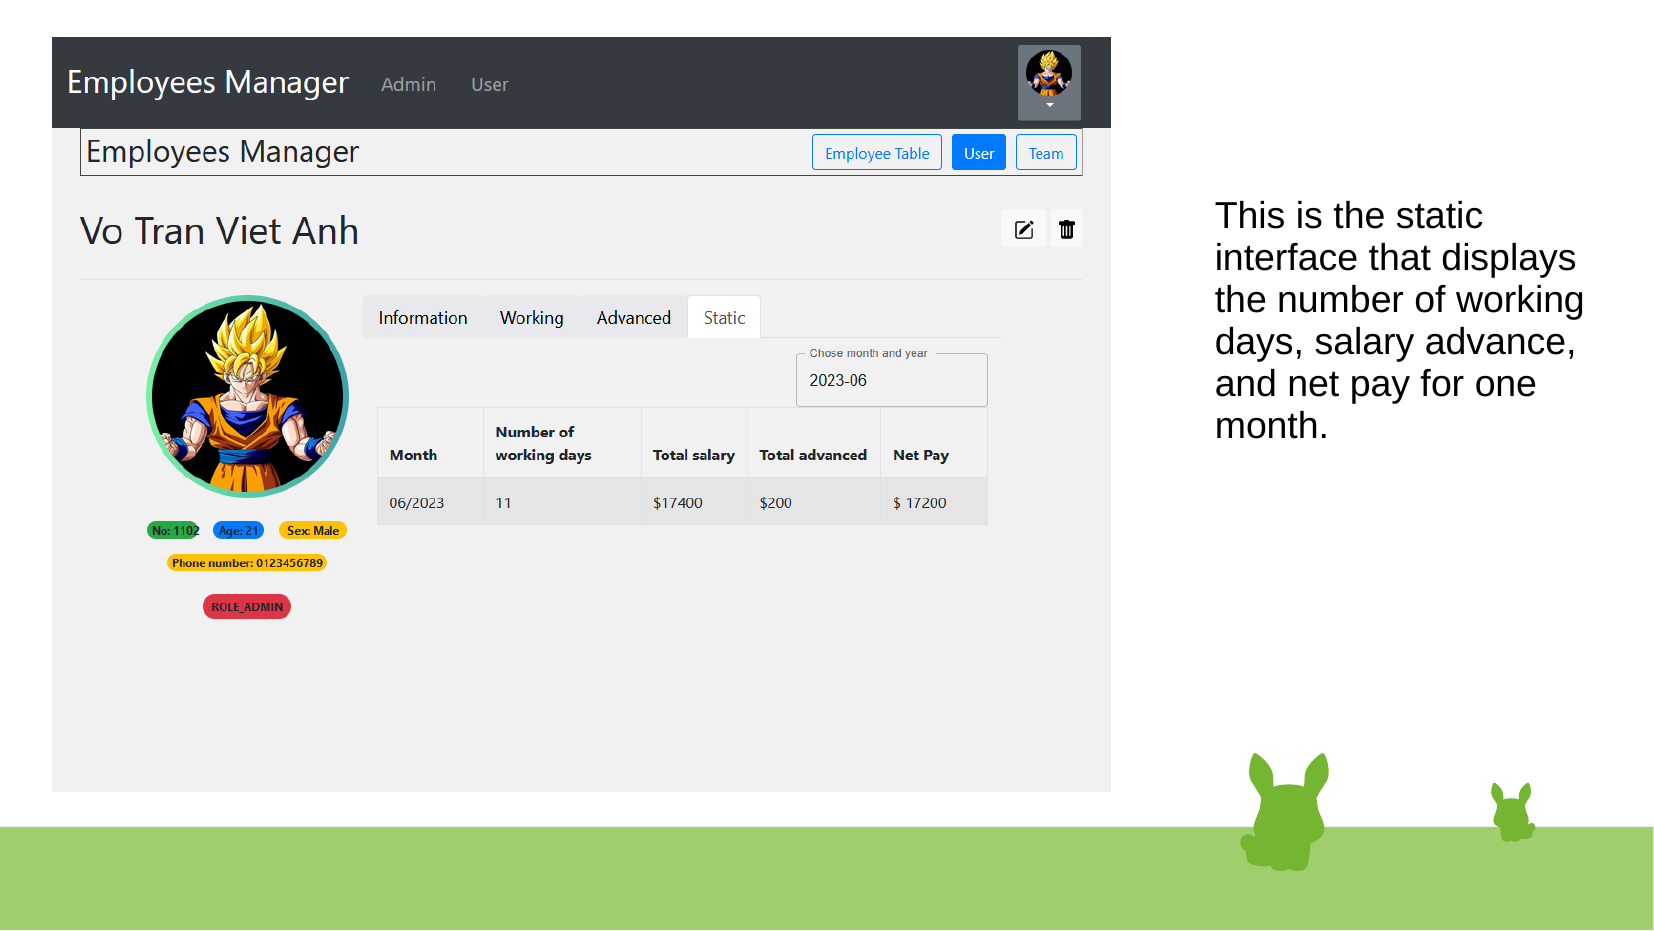

This is the static interface that displays the number of working days, salary advance, and net pay for one month.